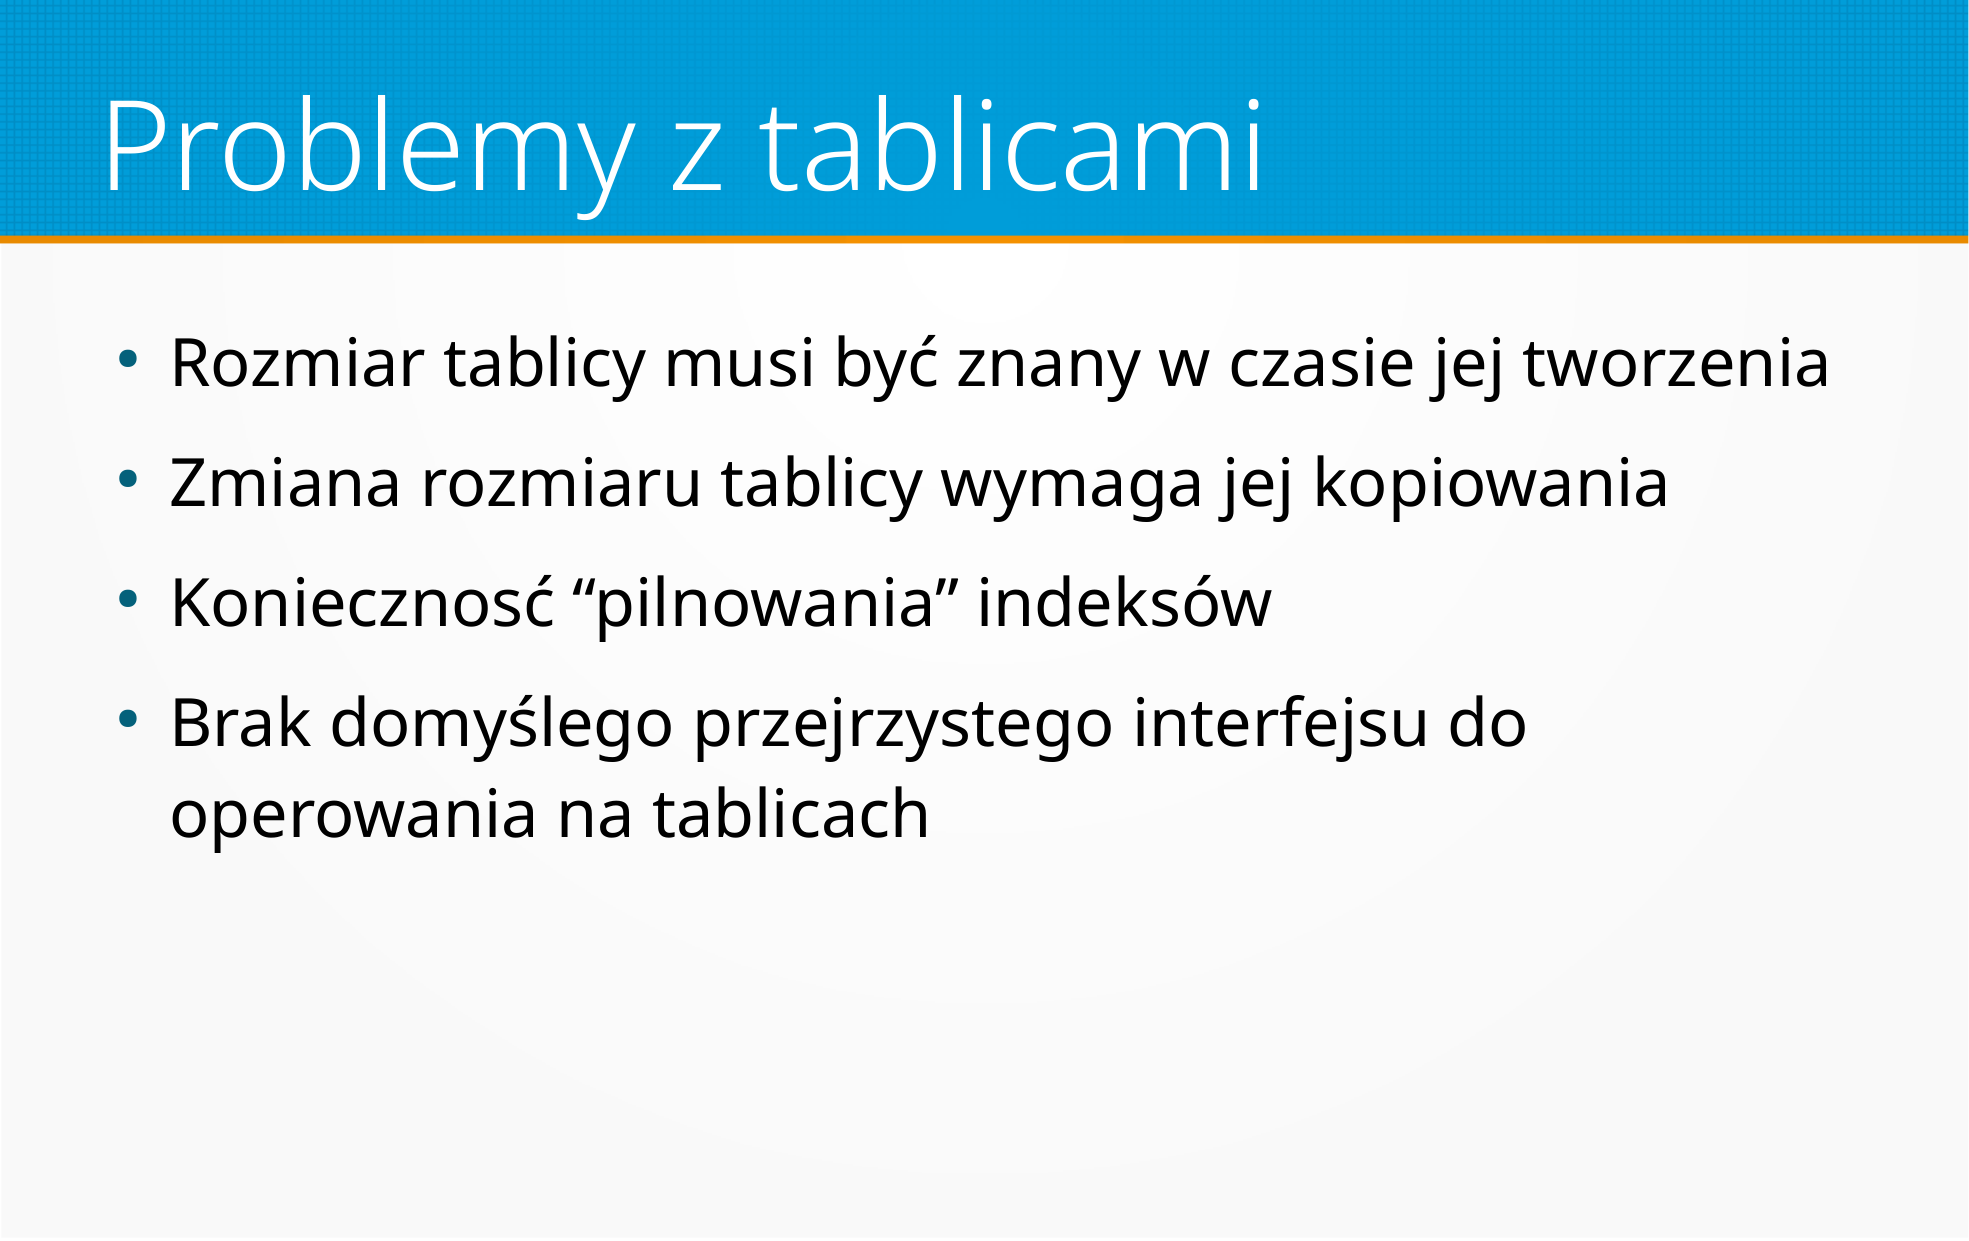

# Problemy z tablicami
Rozmiar tablicy musi być znany w czasie jej tworzenia
Zmiana rozmiaru tablicy wymaga jej kopiowania
Koniecznosć “pilnowania” indeksów
Brak domyślego przejrzystego interfejsu do operowania na tablicach